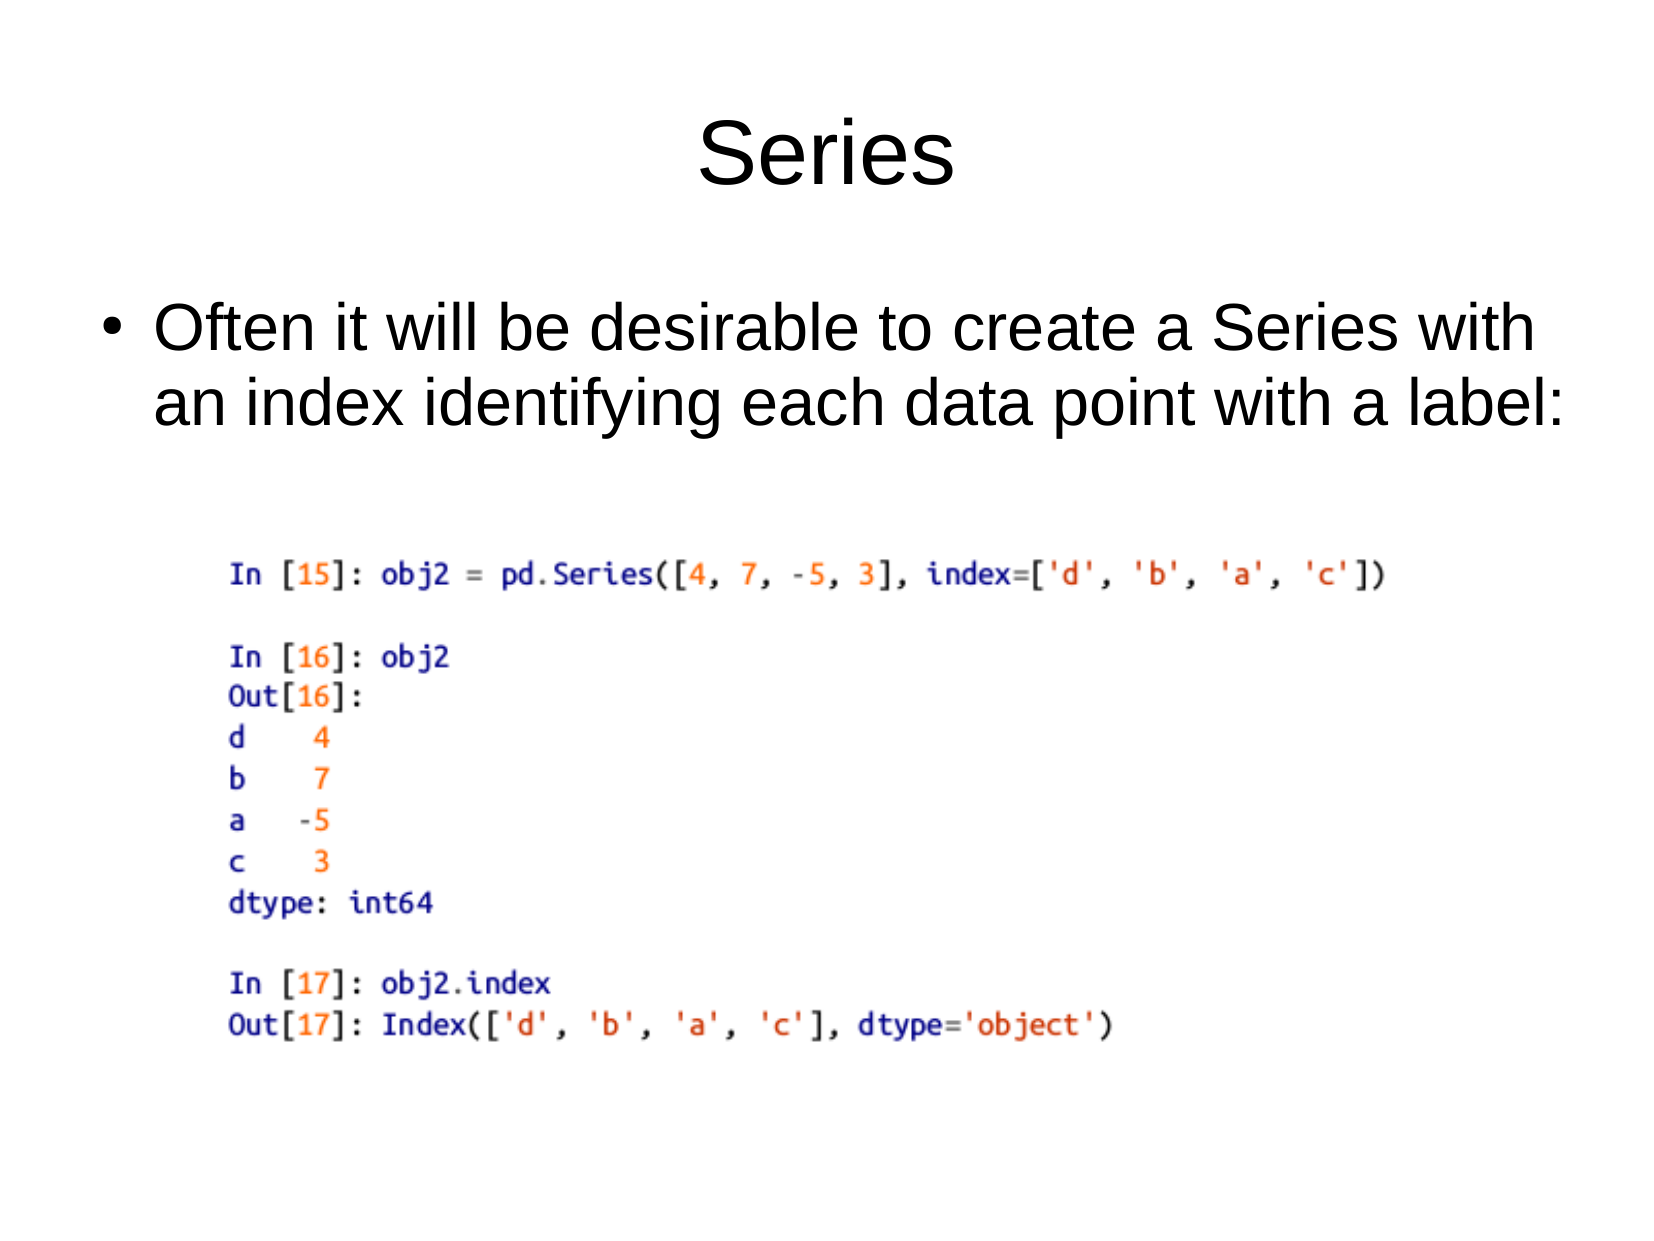

# Series
Often it will be desirable to create a Series with an index identifying each data point with a label: